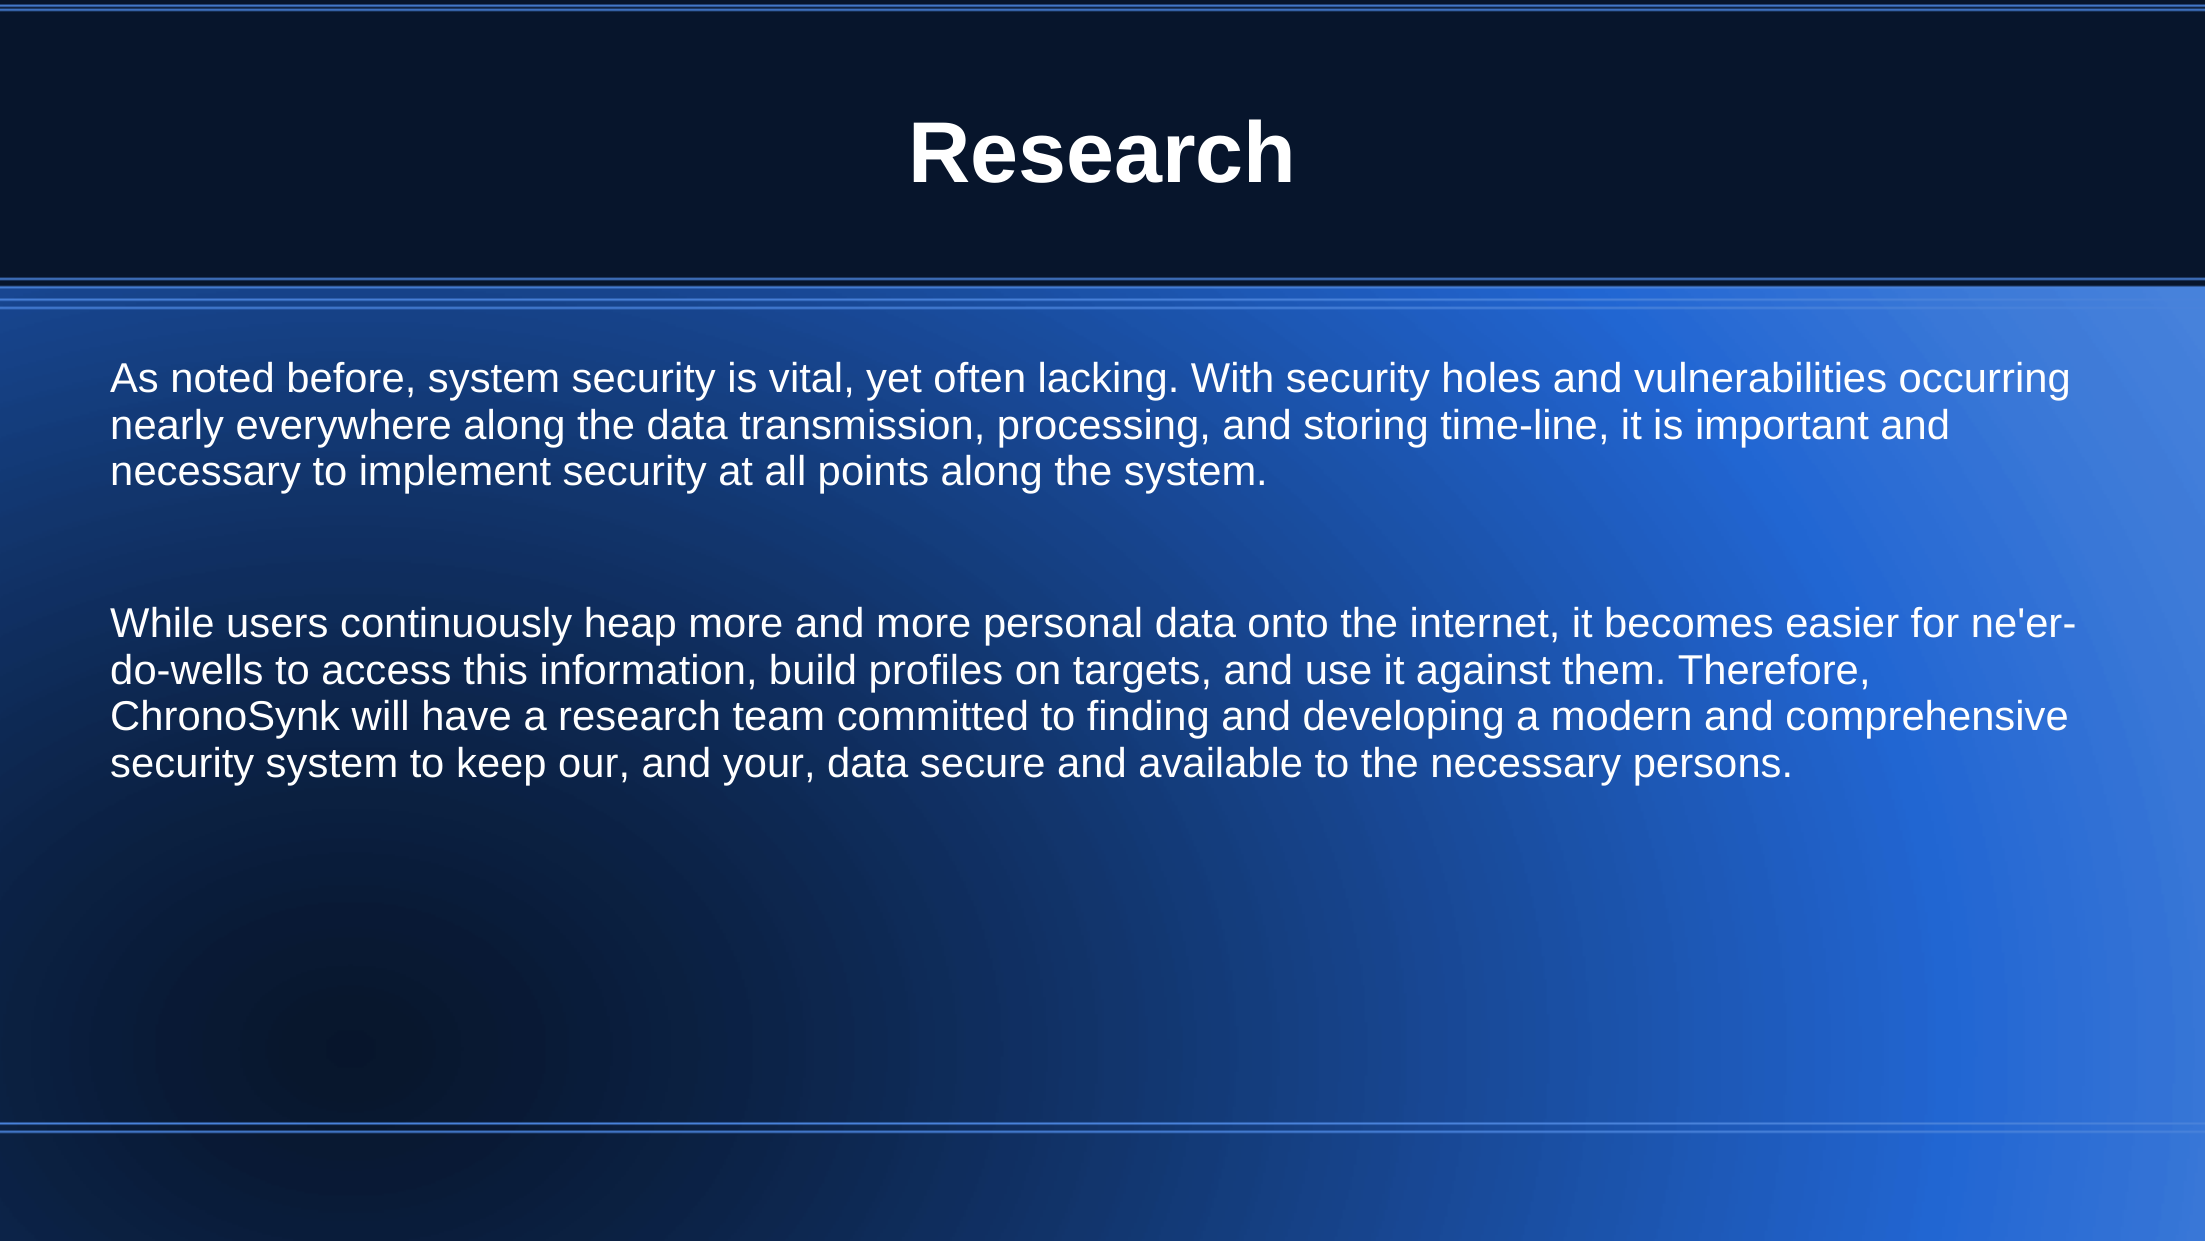

# Research
As noted before, system security is vital, yet often lacking. With security holes and vulnerabilities occurring nearly everywhere along the data transmission, processing, and storing time-line, it is important and necessary to implement security at all points along the system.
While users continuously heap more and more personal data onto the internet, it becomes easier for ne'er-do-wells to access this information, build profiles on targets, and use it against them. Therefore, ChronoSynk will have a research team committed to finding and developing a modern and comprehensive security system to keep our, and your, data secure and available to the necessary persons.